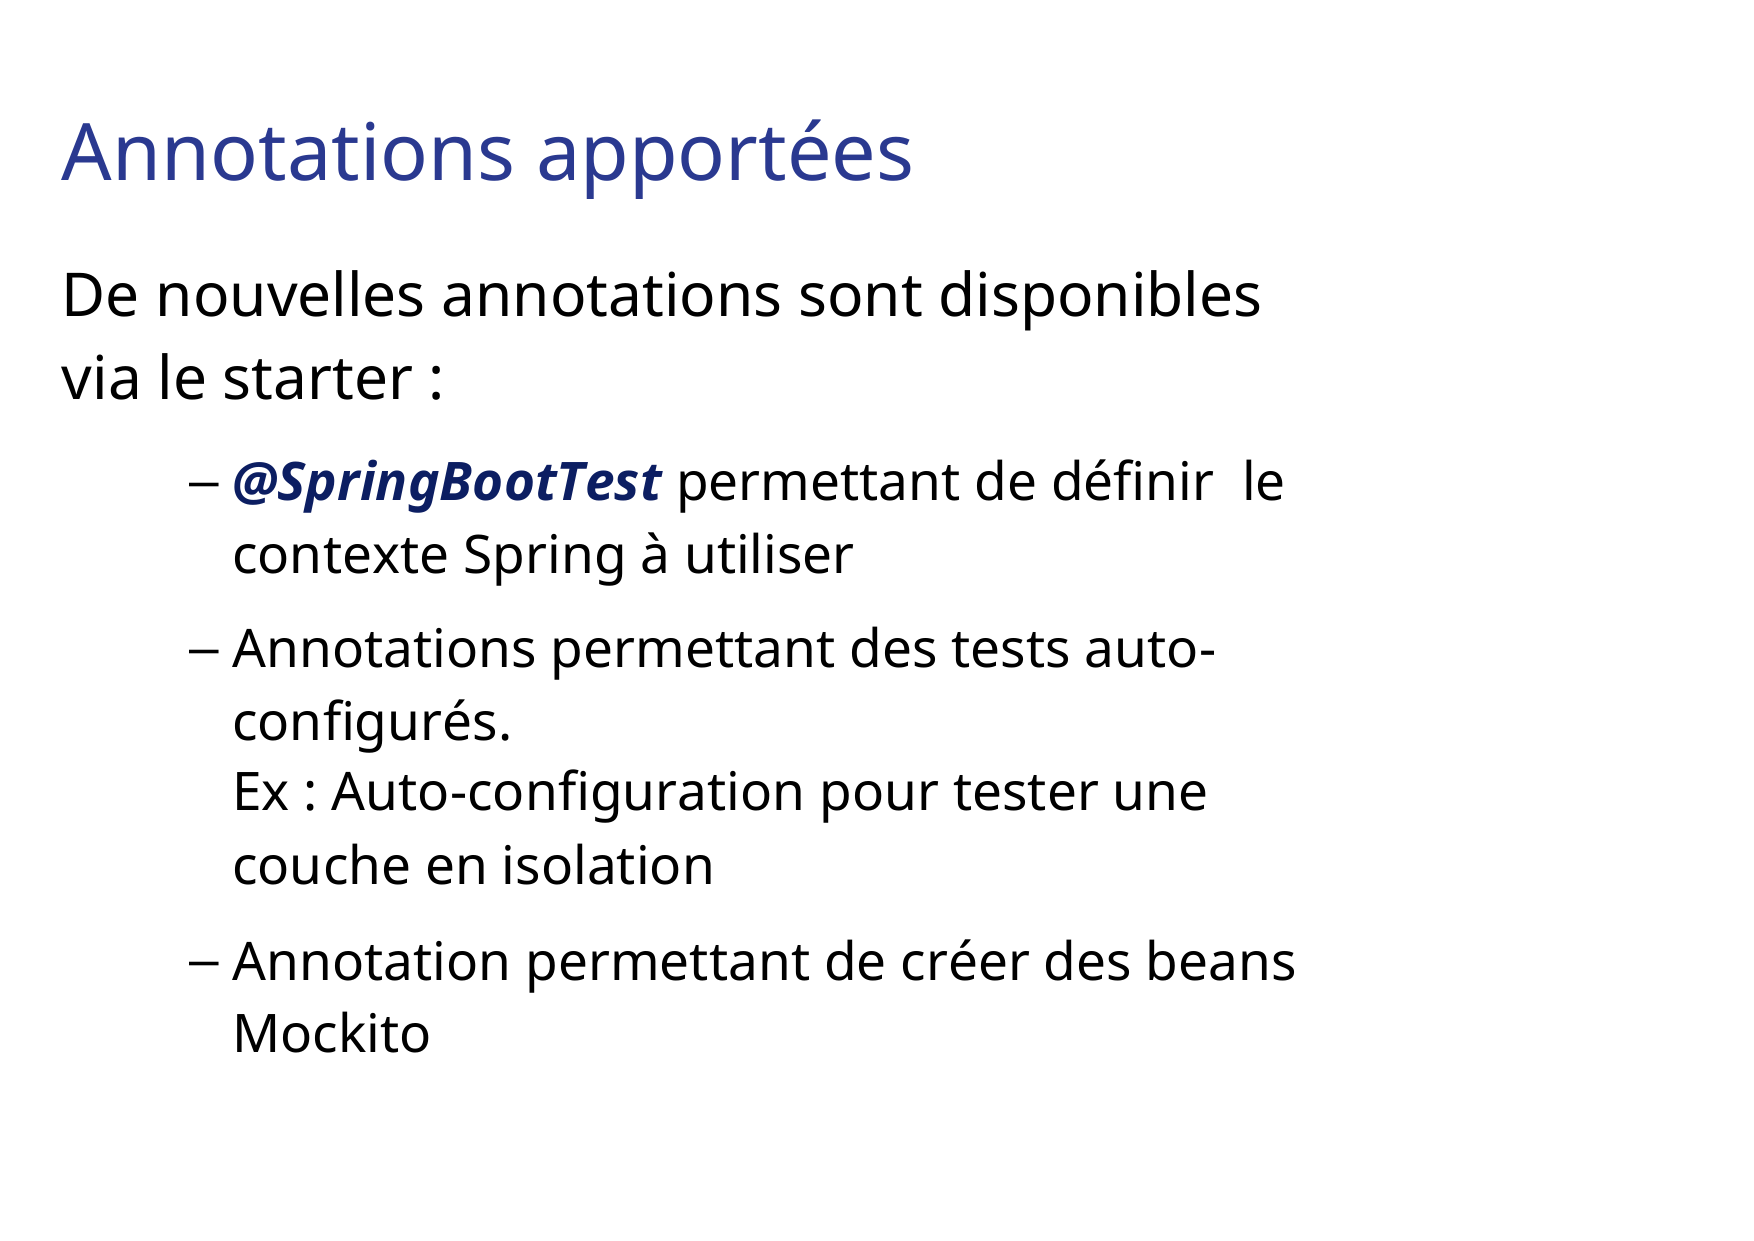

# Annotations apportées
De nouvelles annotations sont disponibles via le starter :
@SpringBootTest permettant de définir le contexte Spring à utiliser
Annotations permettant des tests auto- configurés.
Ex : Auto-configuration pour tester une
couche en isolation
Annotation permettant de créer des beans Mockito